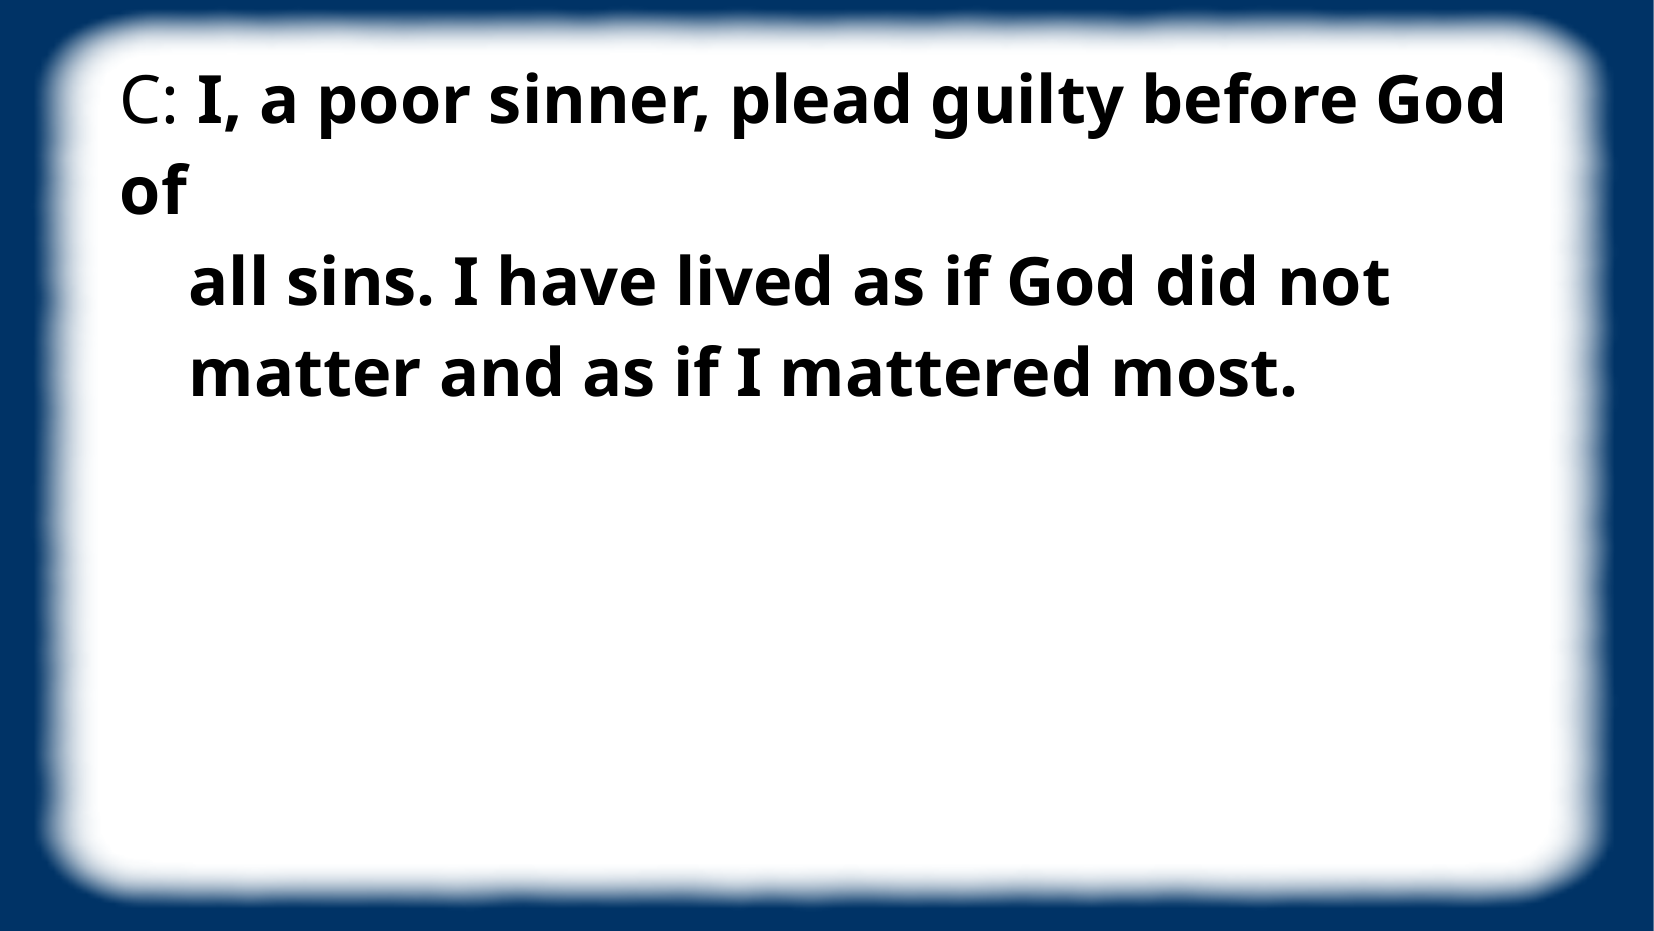

C: I, a poor sinner, plead guilty before God of
 all sins. I have lived as if God did not
 matter and as if I mattered most.